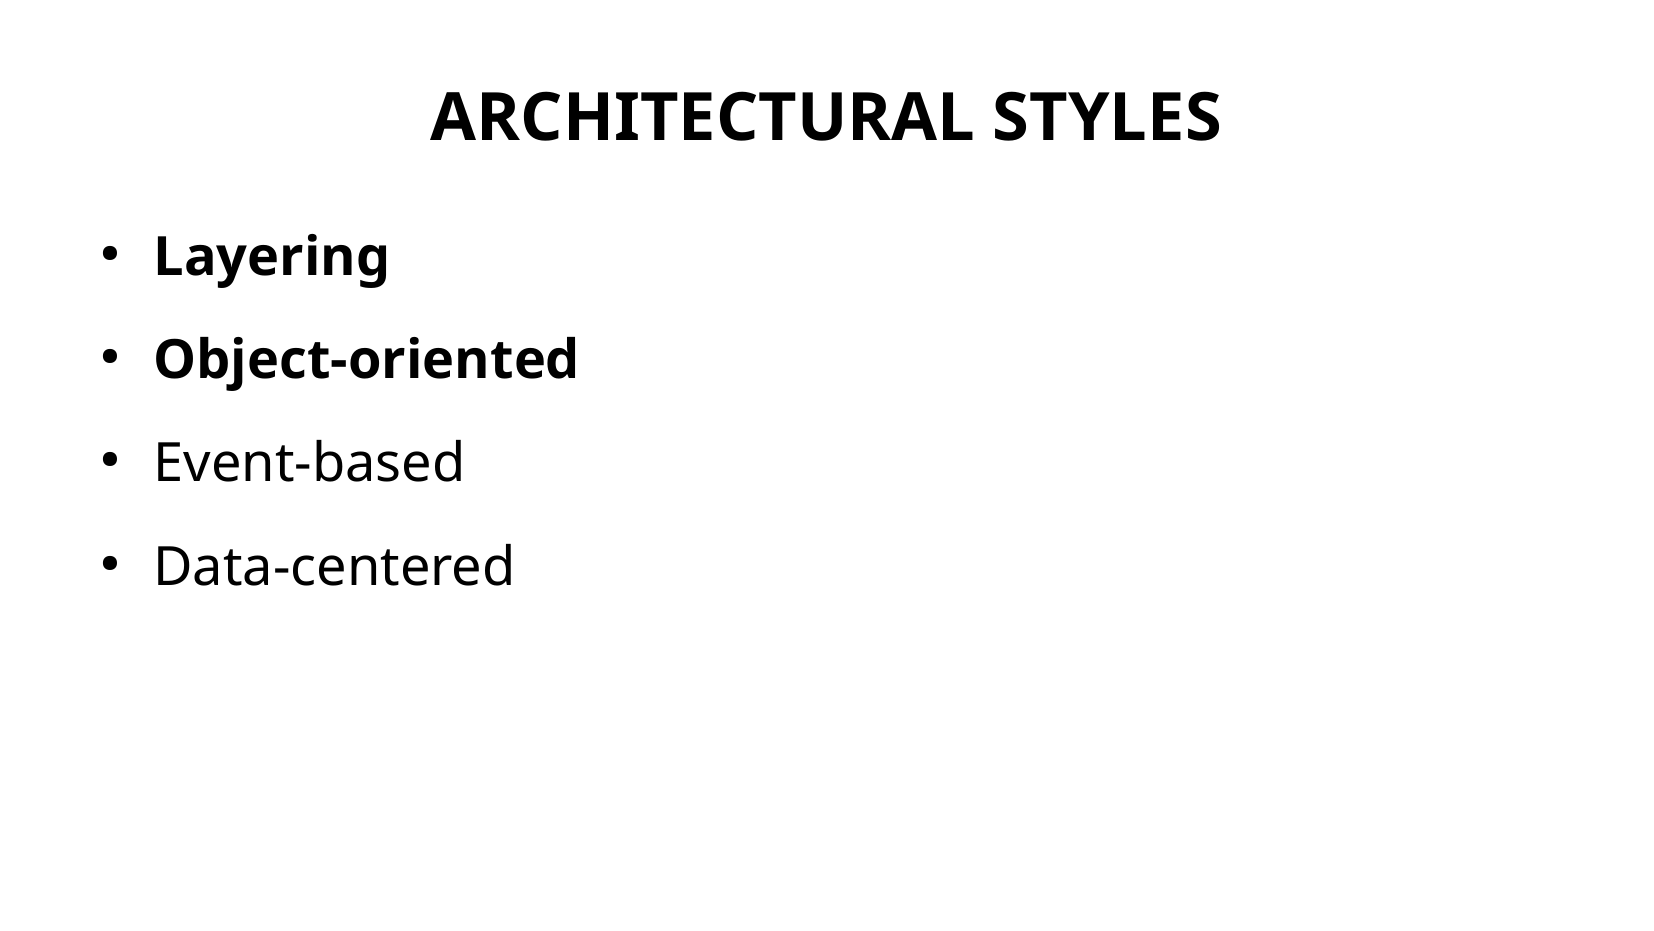

# ARCHITECTURAL STYLES
Layering
Object-oriented
Event-based
Data-centered